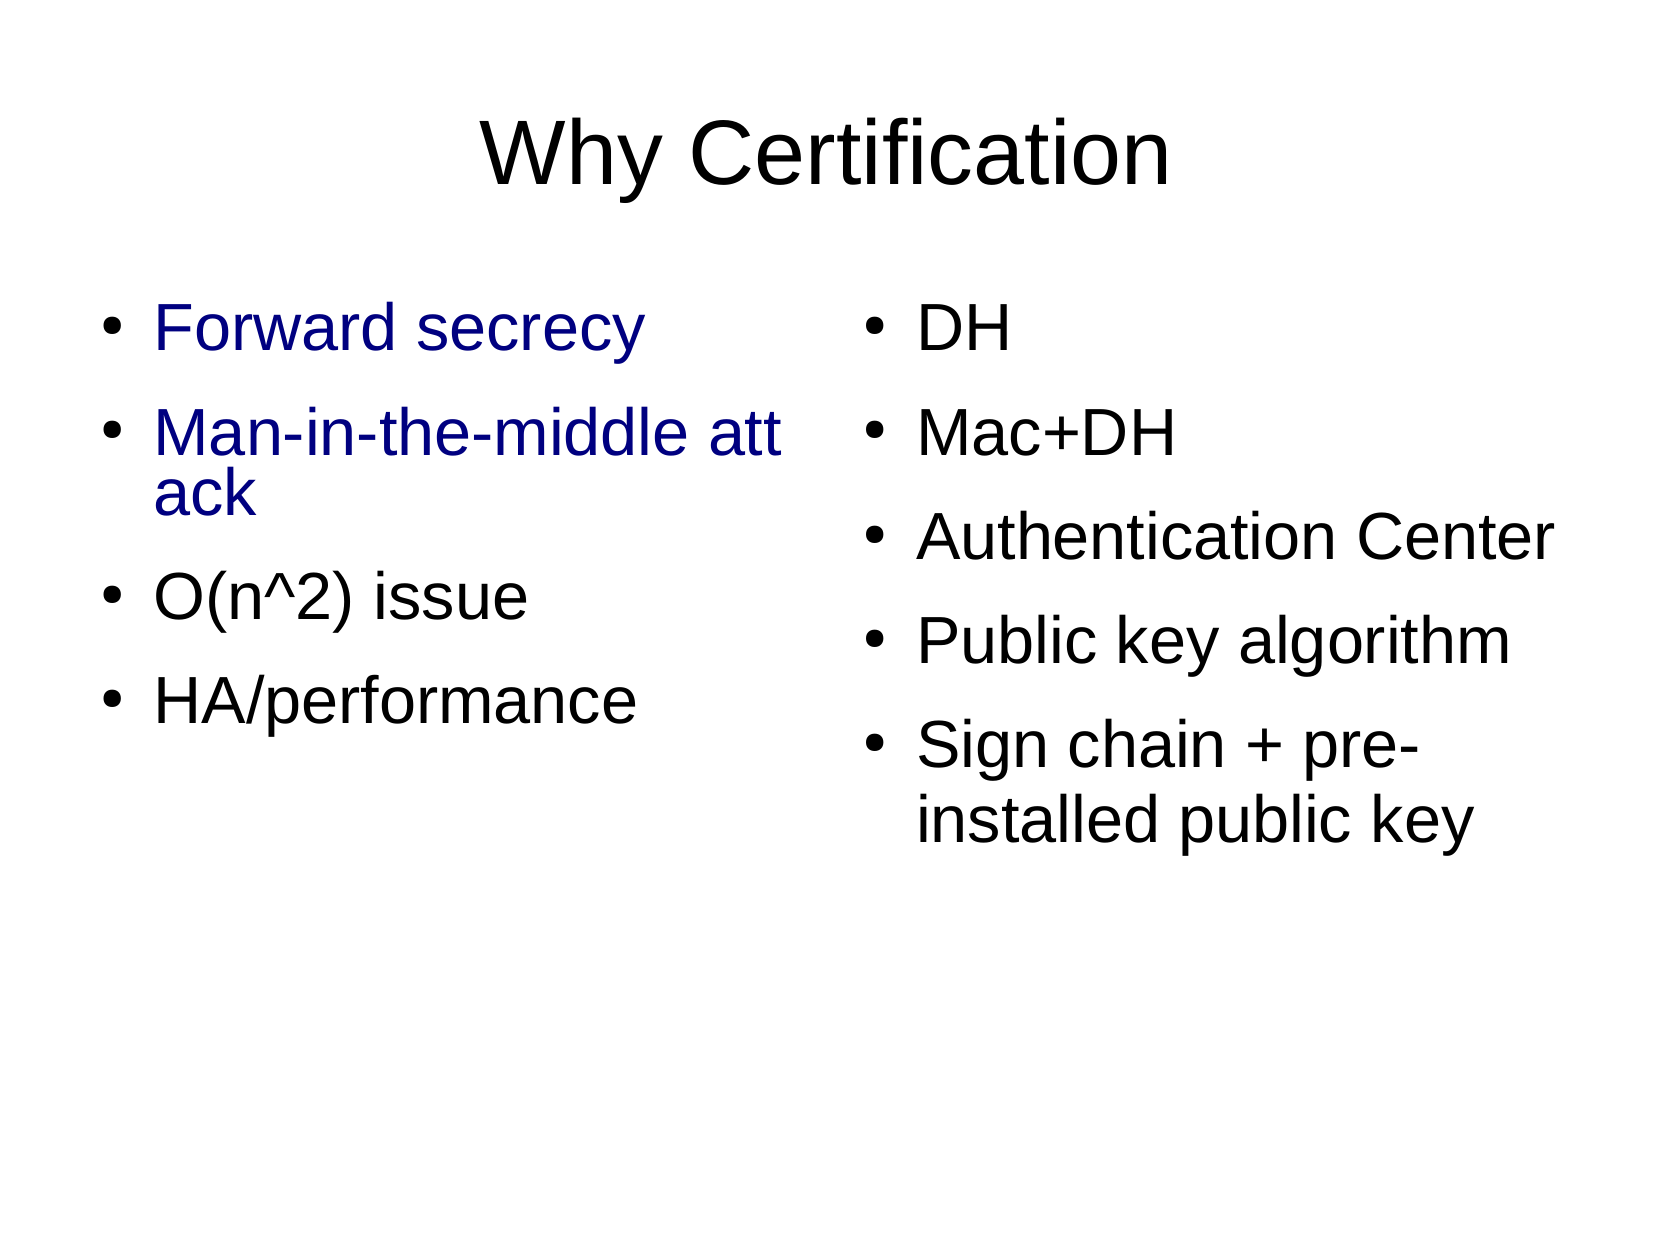

# Why Certification
Forward secrecy
Man-in-the-middle attack
O(n^2) issue
HA/performance
DH
Mac+DH
Authentication Center
Public key algorithm
Sign chain + pre-installed public key